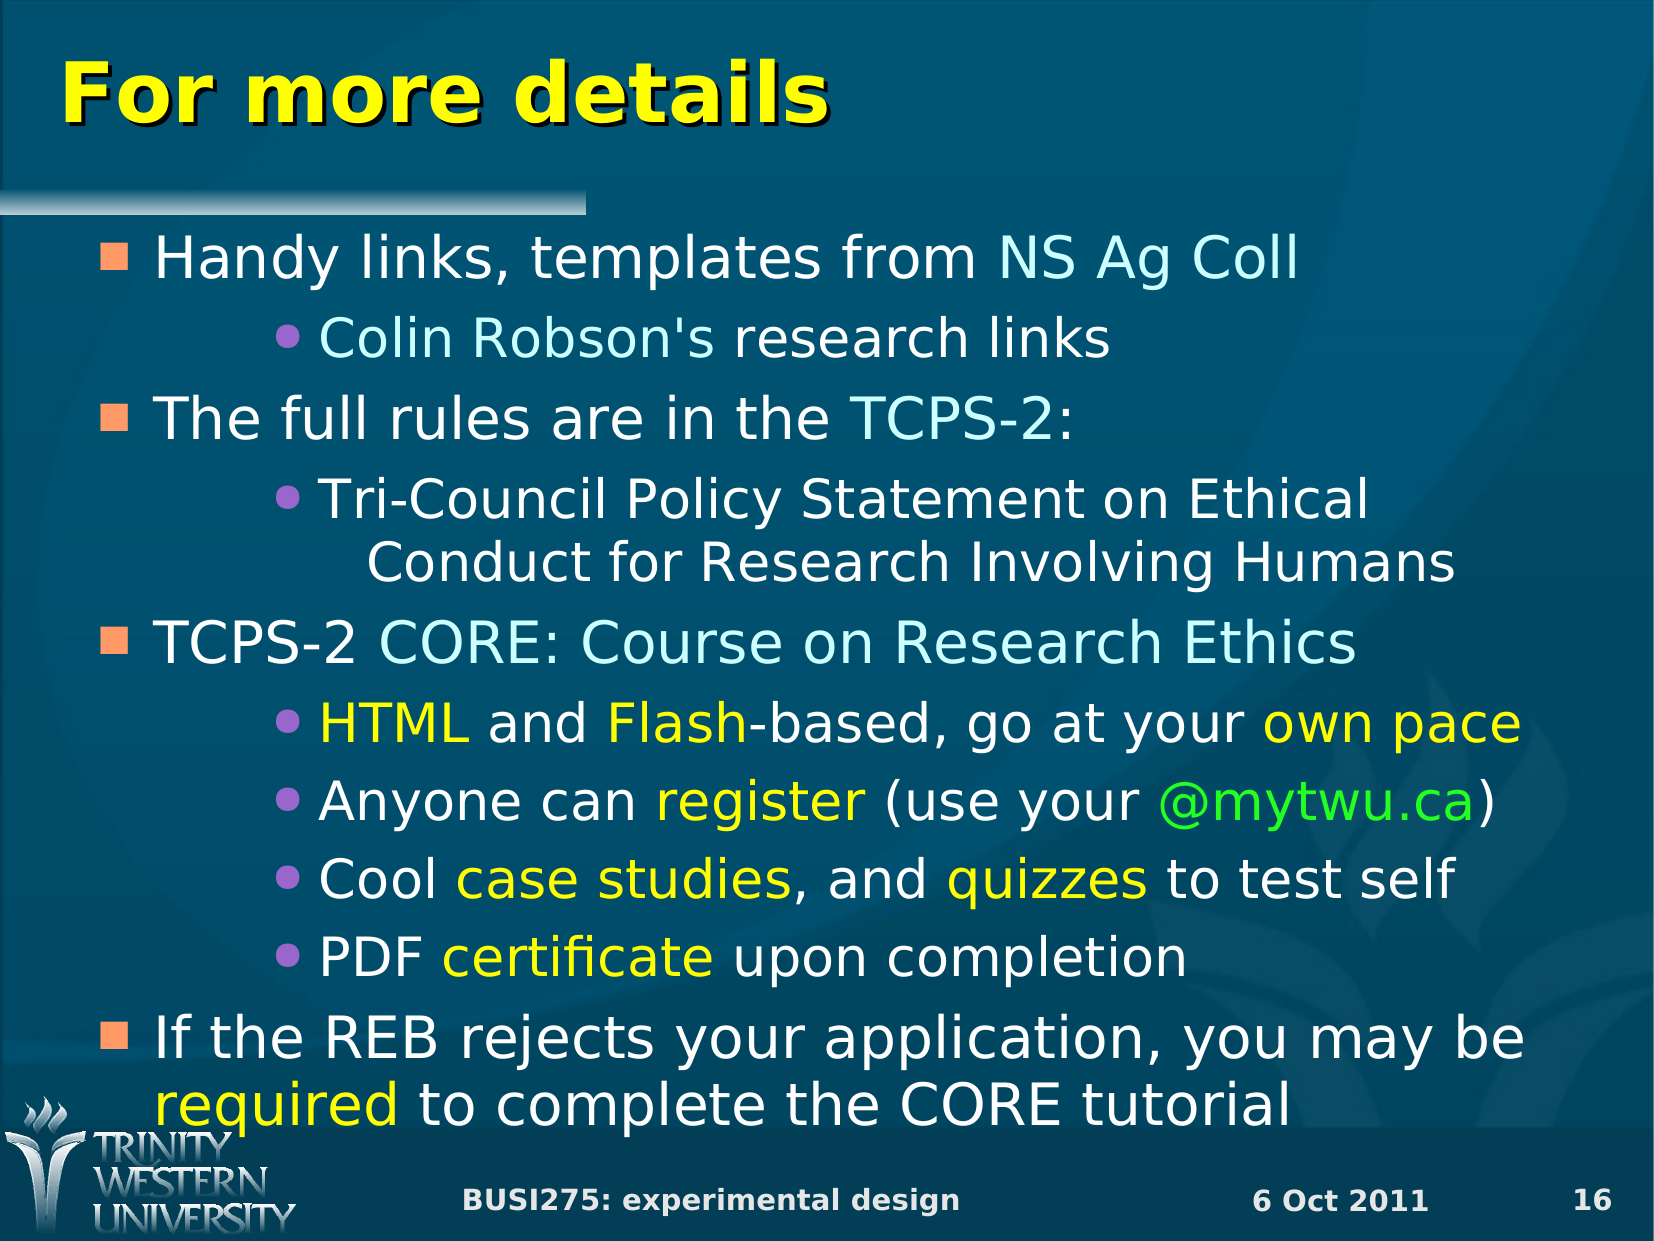

# For more details
Handy links, templates from NS Ag Coll
Colin Robson's research links
The full rules are in the TCPS-2:
Tri-Council Policy Statement on Ethical Conduct for Research Involving Humans
TCPS-2 CORE: Course on Research Ethics
HTML and Flash-based, go at your own pace
Anyone can register (use your @mytwu.ca)
Cool case studies, and quizzes to test self
PDF certificate upon completion
If the REB rejects your application, you may be required to complete the CORE tutorial
BUSI275: experimental design
6 Oct 2011
16